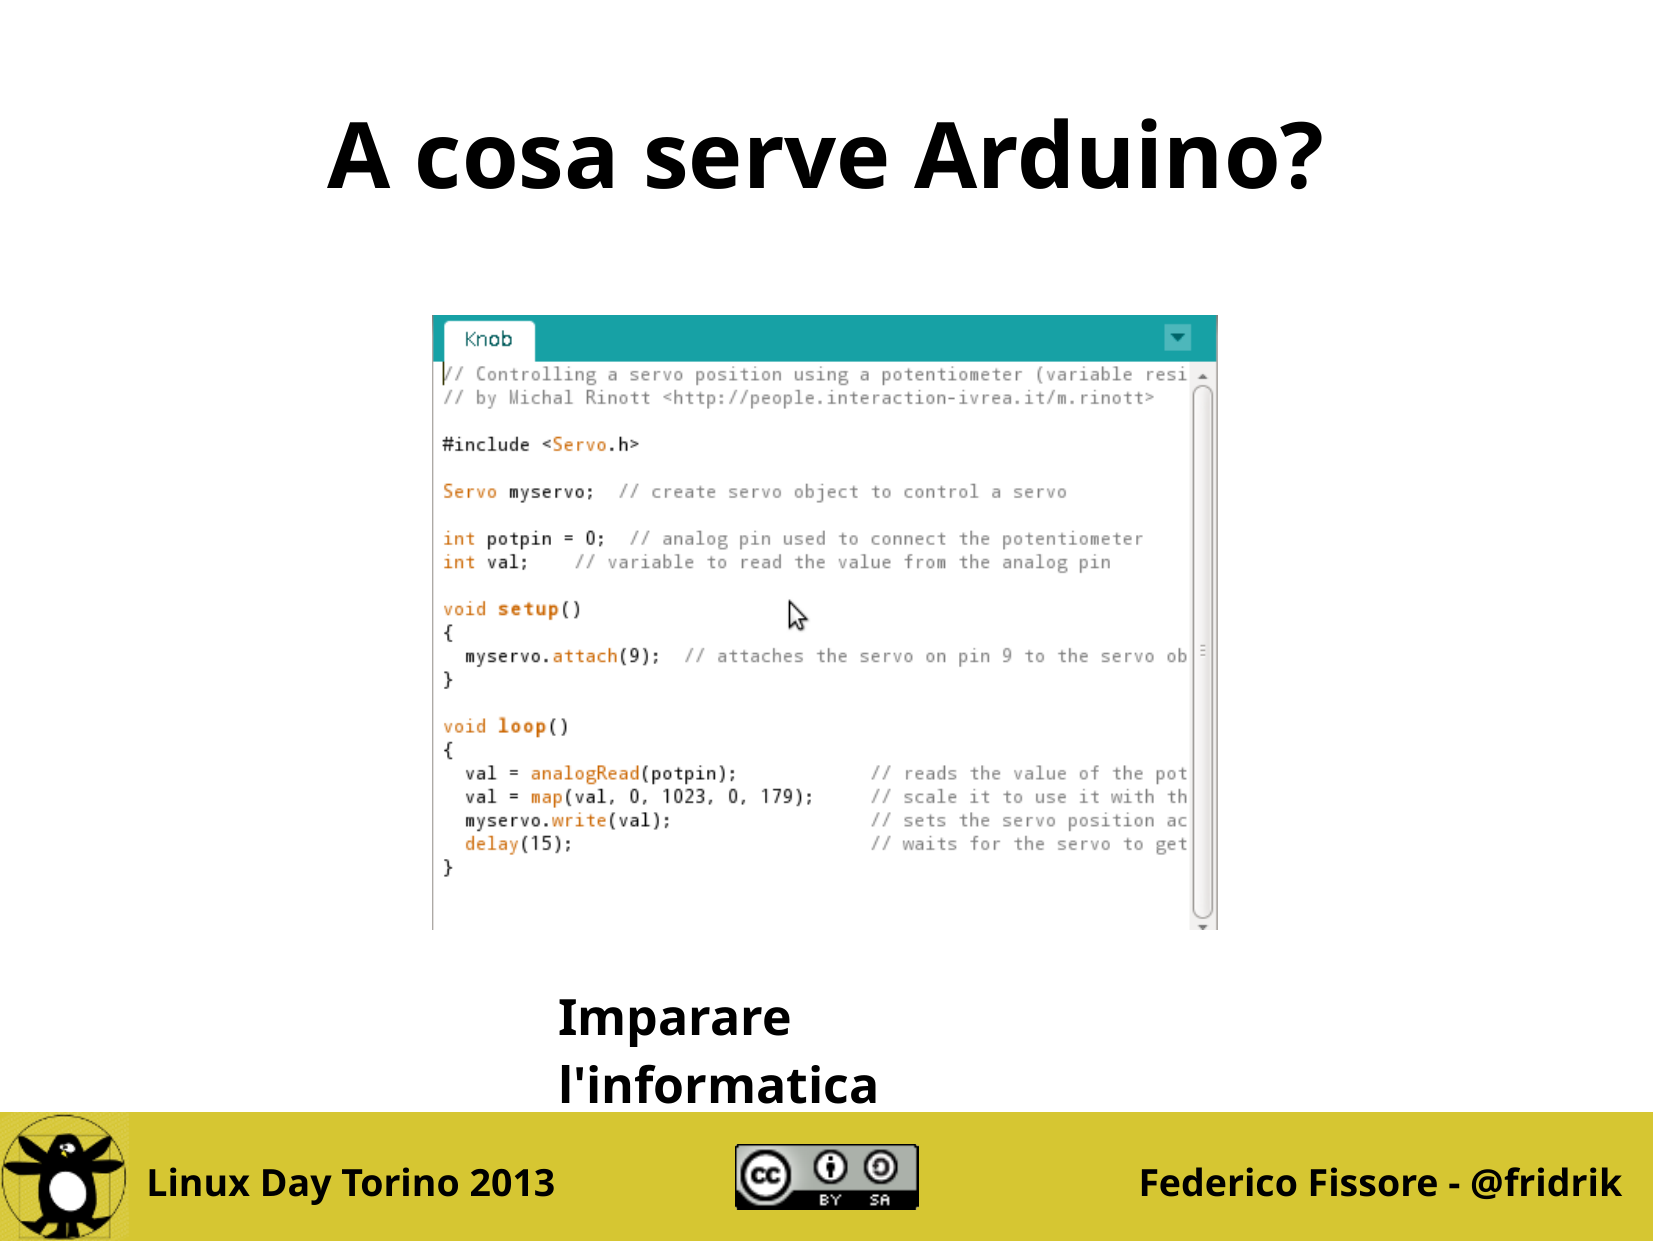

# A cosa serve Arduino?
Imparare l'informatica
Linux Day Torino 2013
Federico Fissore - @fridrik